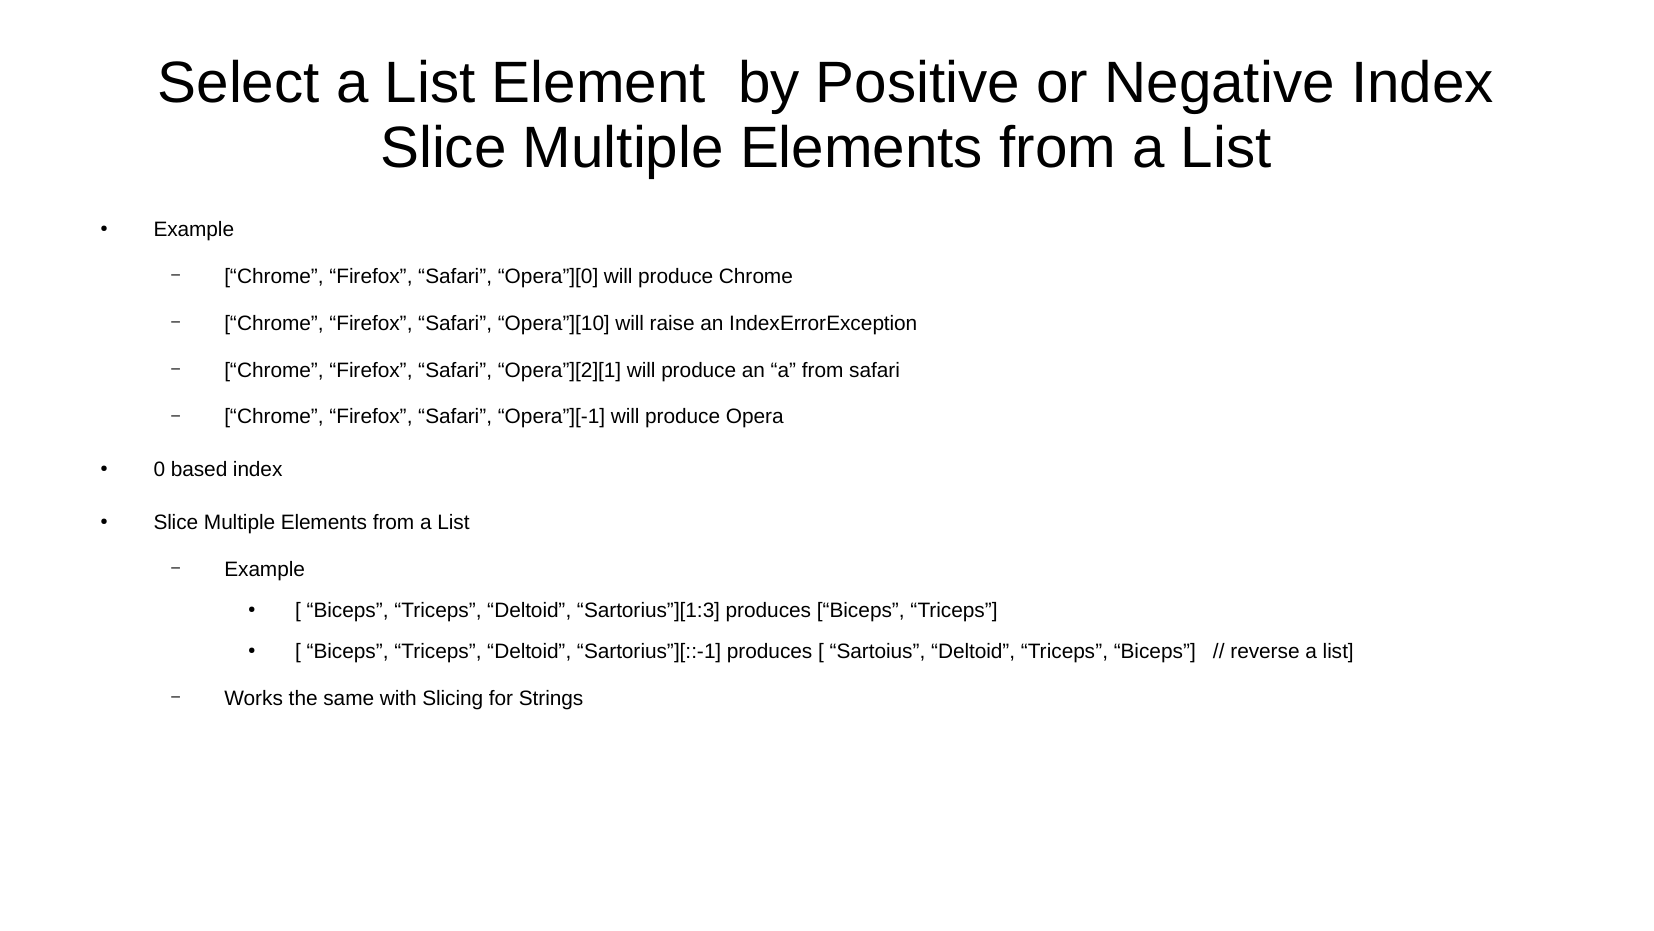

# Select a List Element by Positive or Negative Index Slice Multiple Elements from a List
Example
[“Chrome”, “Firefox”, “Safari”, “Opera”][0] will produce Chrome
[“Chrome”, “Firefox”, “Safari”, “Opera”][10] will raise an IndexErrorException
[“Chrome”, “Firefox”, “Safari”, “Opera”][2][1] will produce an “a” from safari
[“Chrome”, “Firefox”, “Safari”, “Opera”][-1] will produce Opera
0 based index
Slice Multiple Elements from a List
Example
[ “Biceps”, “Triceps”, “Deltoid”, “Sartorius”][1:3] produces [“Biceps”, “Triceps”]
[ “Biceps”, “Triceps”, “Deltoid”, “Sartorius”][::-1] produces [ “Sartoius”, “Deltoid”, “Triceps”, “Biceps”] // reverse a list]
Works the same with Slicing for Strings